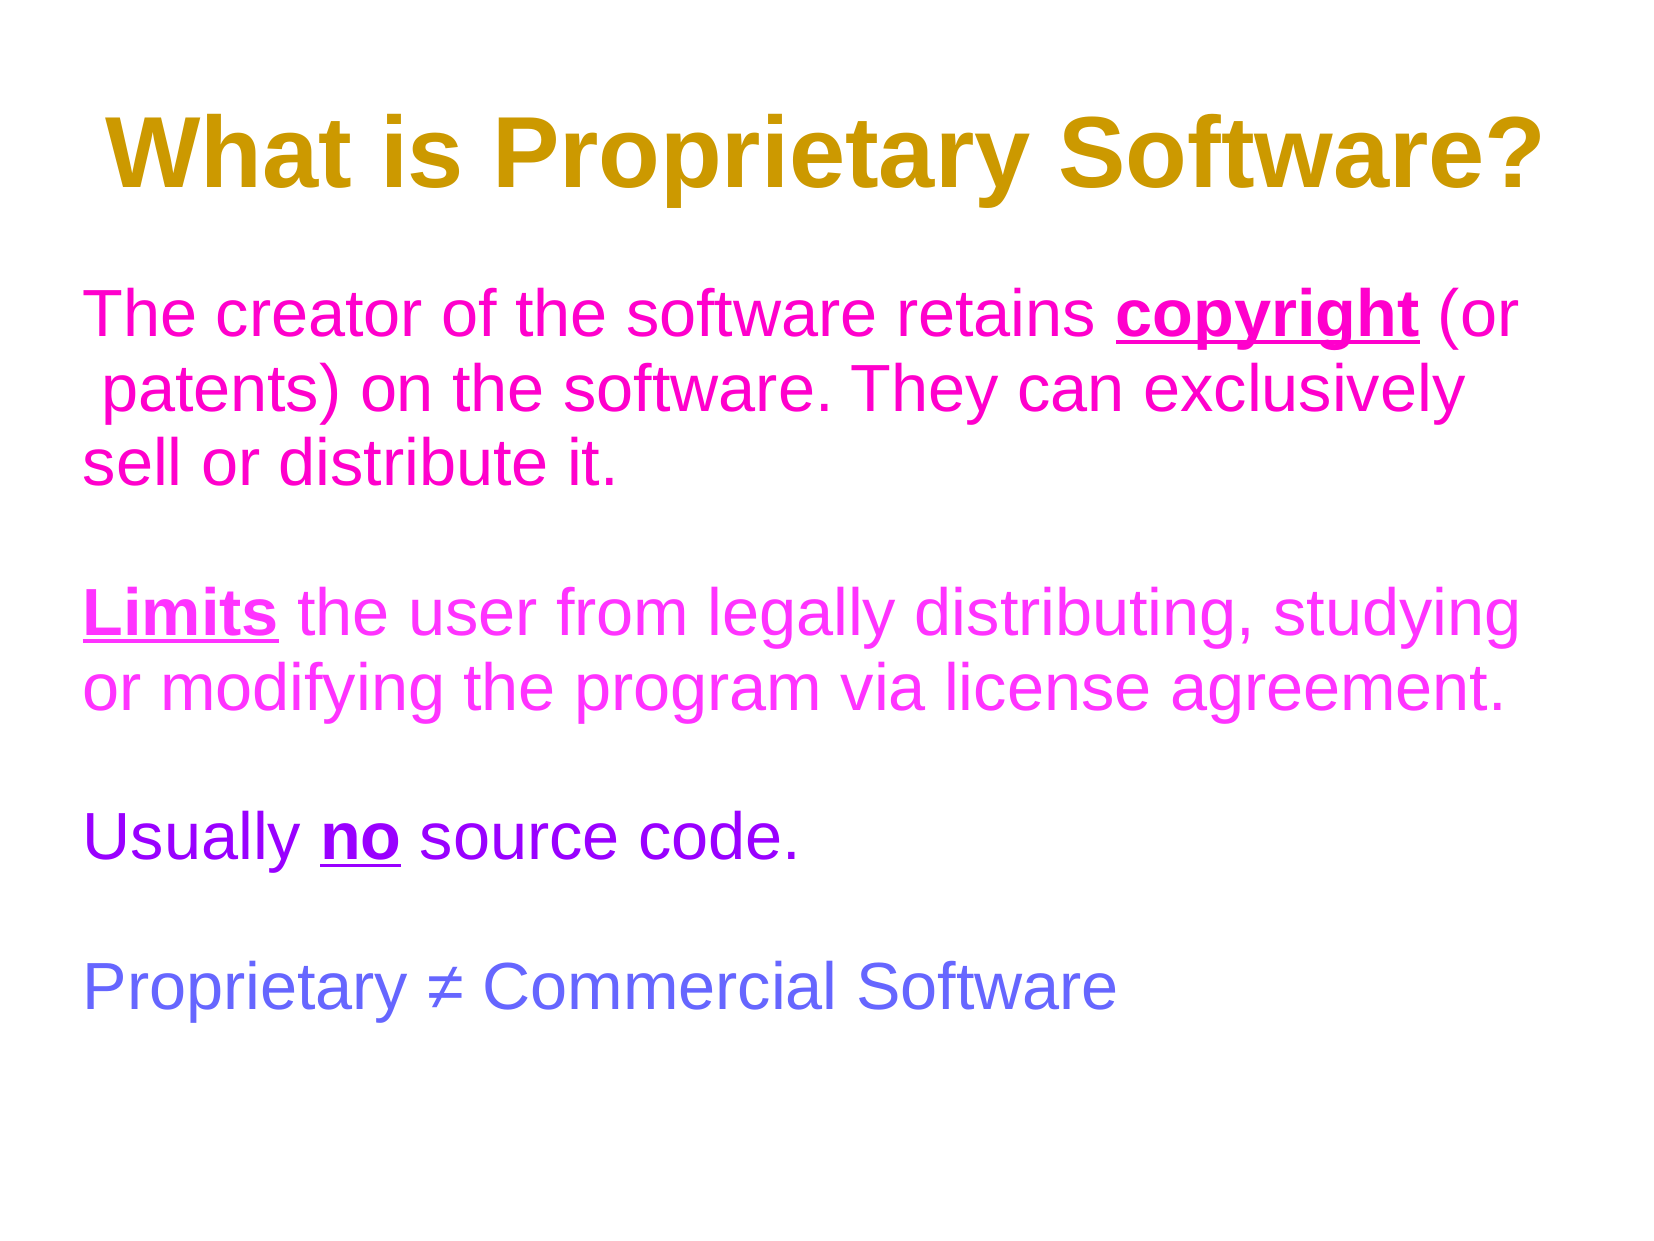

# What is Proprietary Software?
The creator of the software retains copyright (or patents) on the software. They can exclusively sell or distribute it.
Limits the user from legally distributing, studying or modifying the program via license agreement.
Usually no source code.
Proprietary ≠ Commercial Software